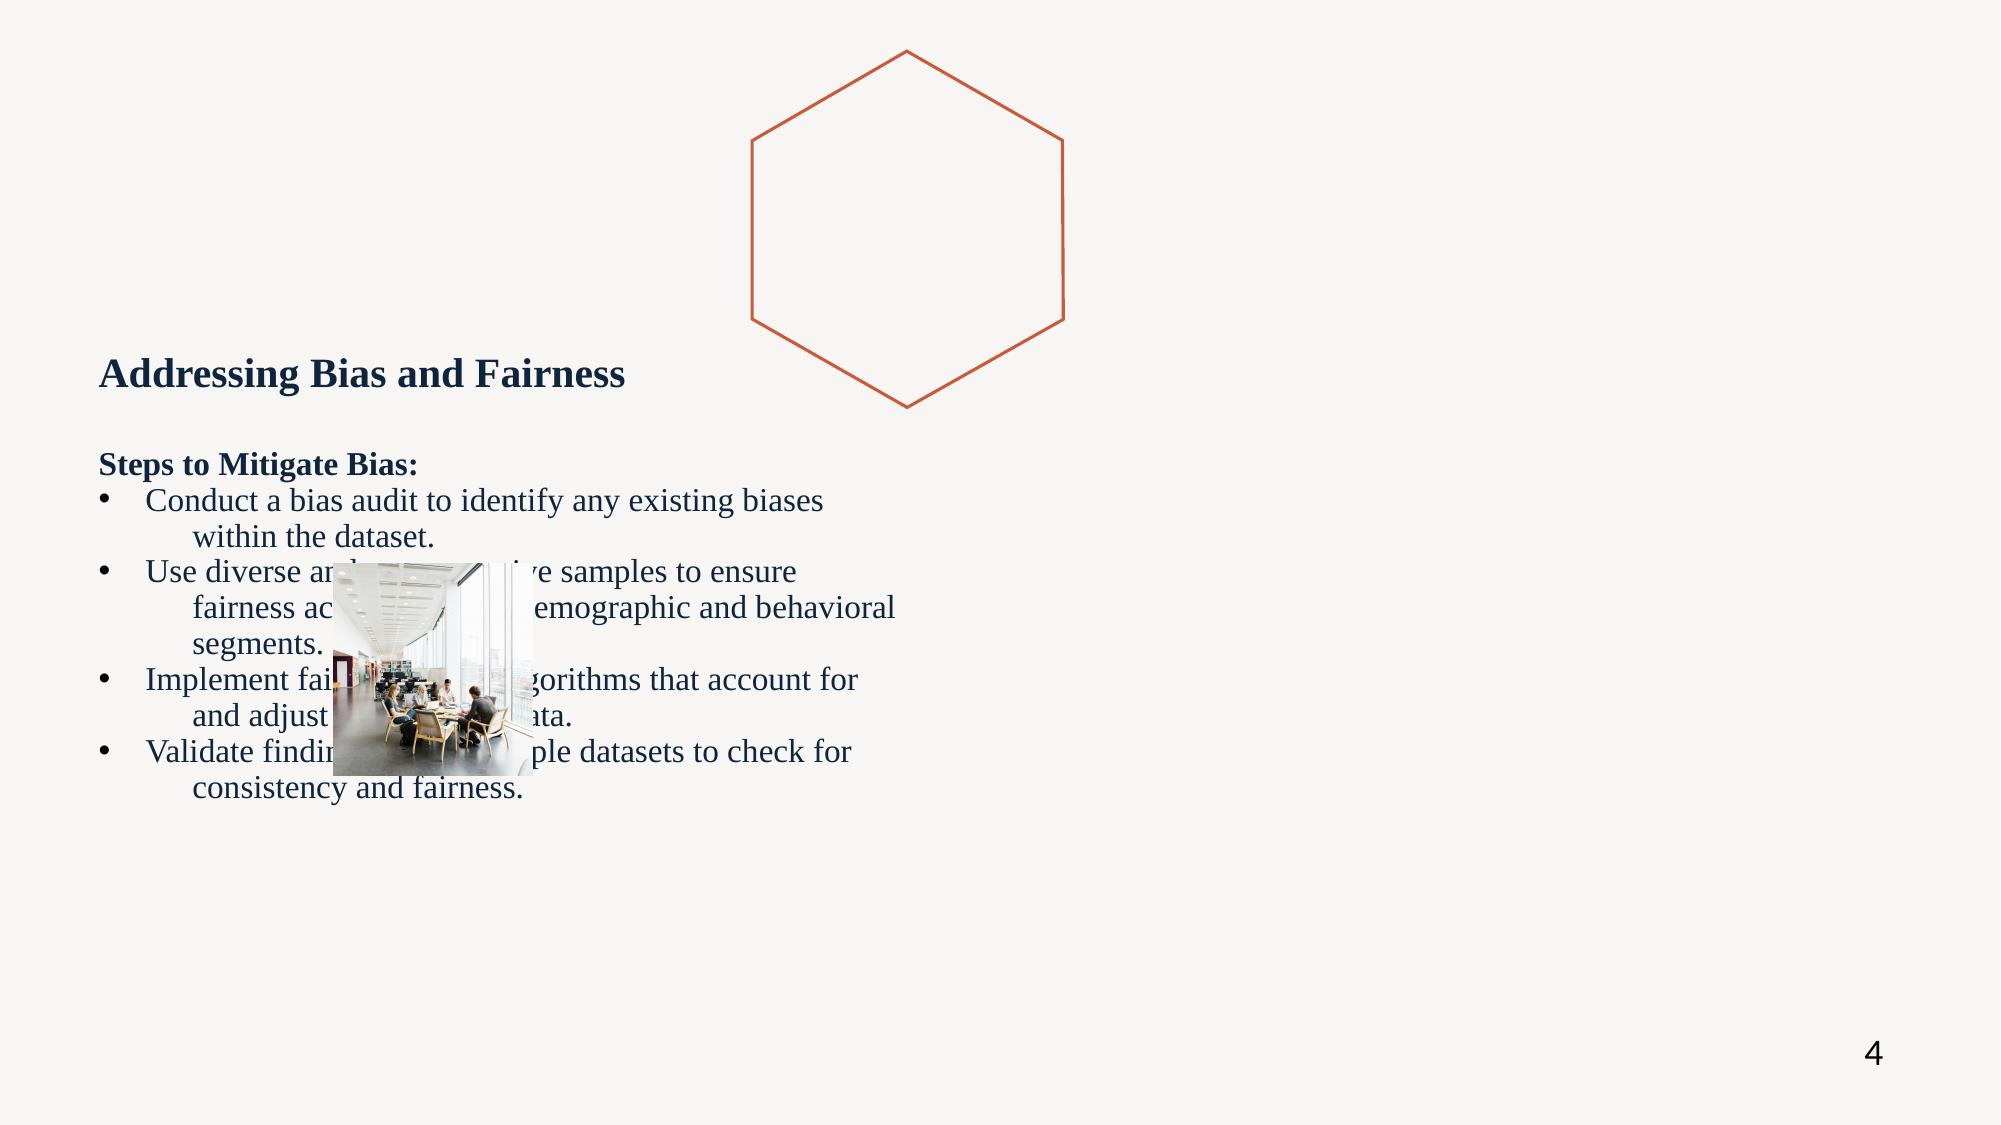

# Addressing Bias and Fairness
Steps to Mitigate Bias:
Conduct a bias audit to identify any existing biases within the dataset.
Use diverse and representative samples to ensure fairness across different demographic and behavioral segments.
Implement fairness-aware algorithms that account for and adjust biases in the data.
Validate findings using multiple datasets to check for consistency and fairness.